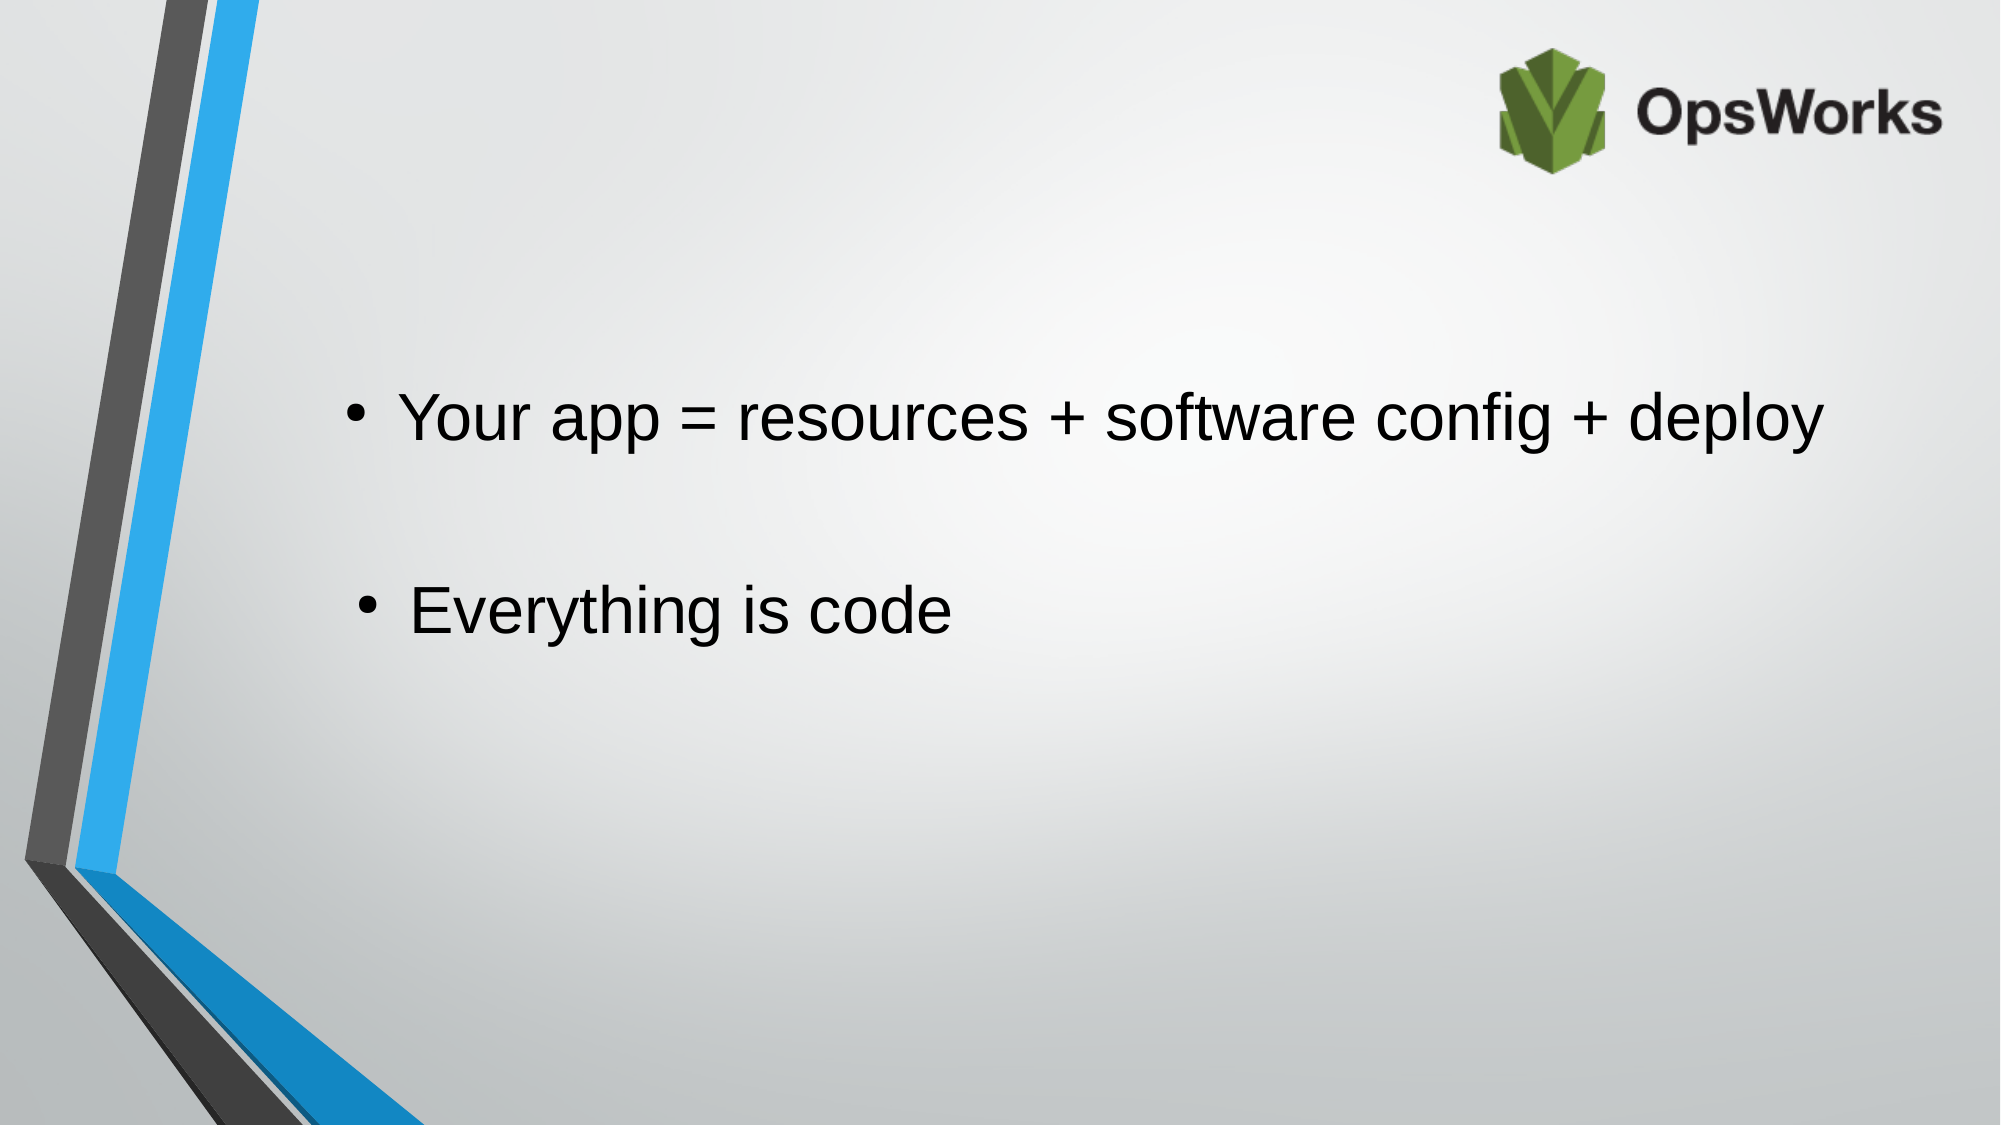

# Your app = resources + software config + deploy
Everything is code